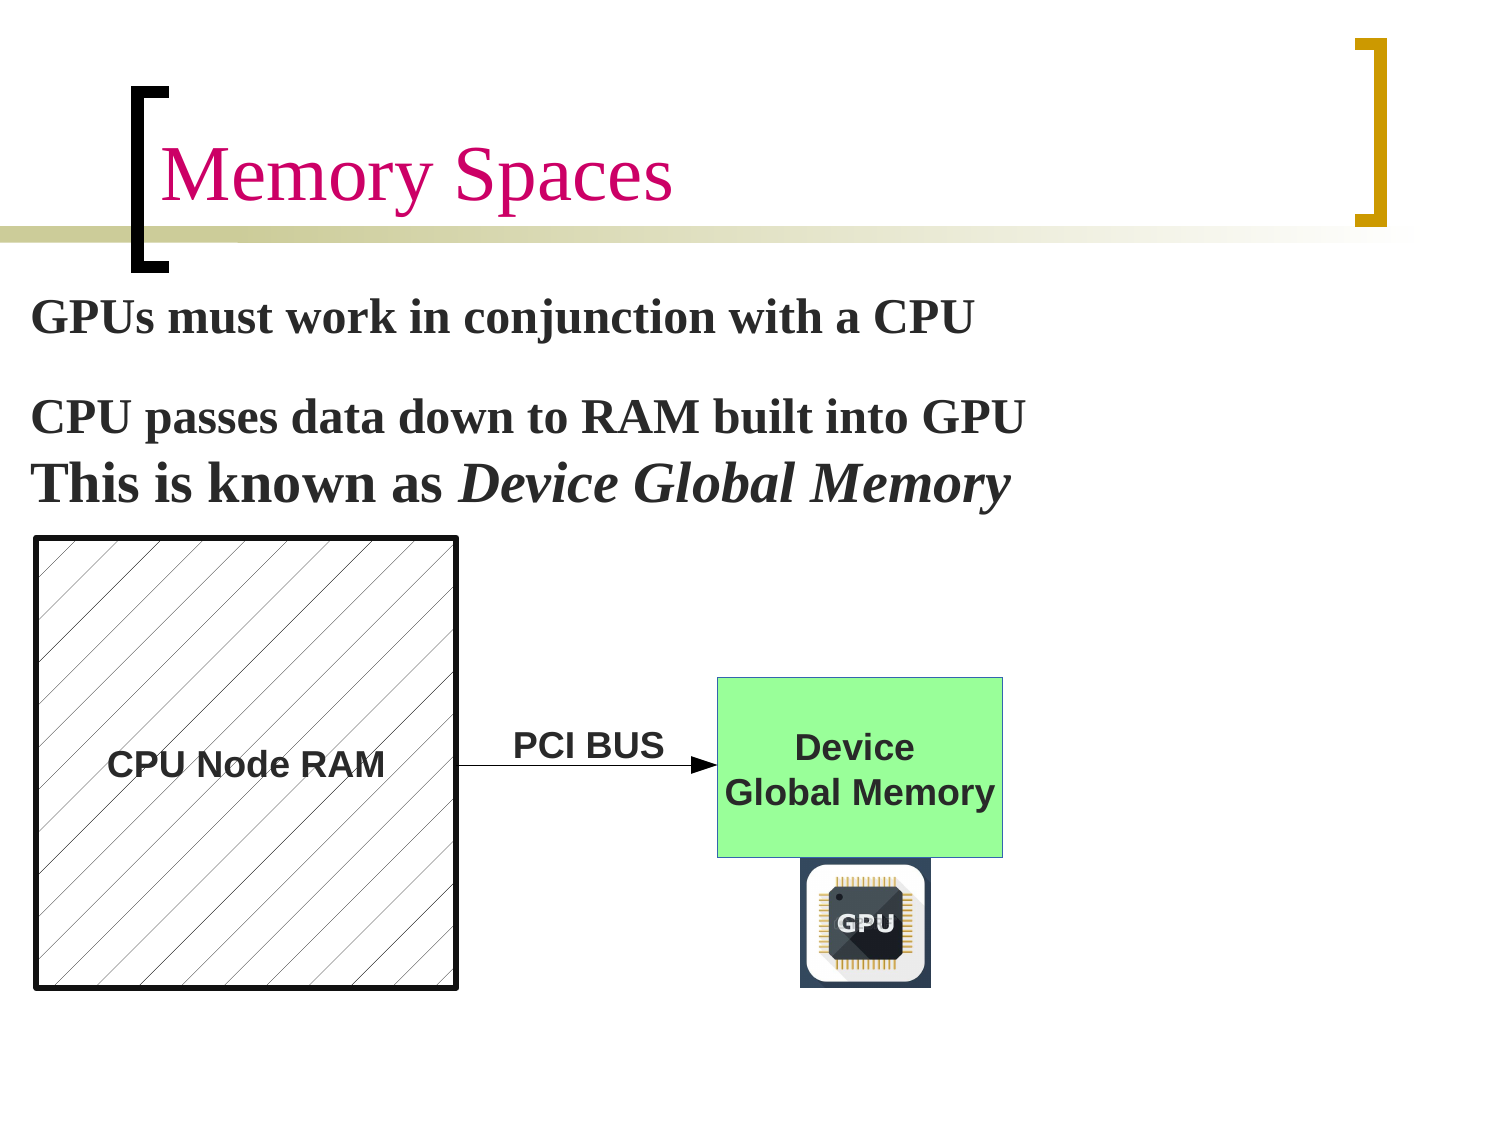

# Memory Spaces
GPUs must work in conjunction with a CPU
CPU passes data down to RAM built into GPU
This is known as Device Global Memory
CPU Node RAM
Device
Global Memory
PCI BUS